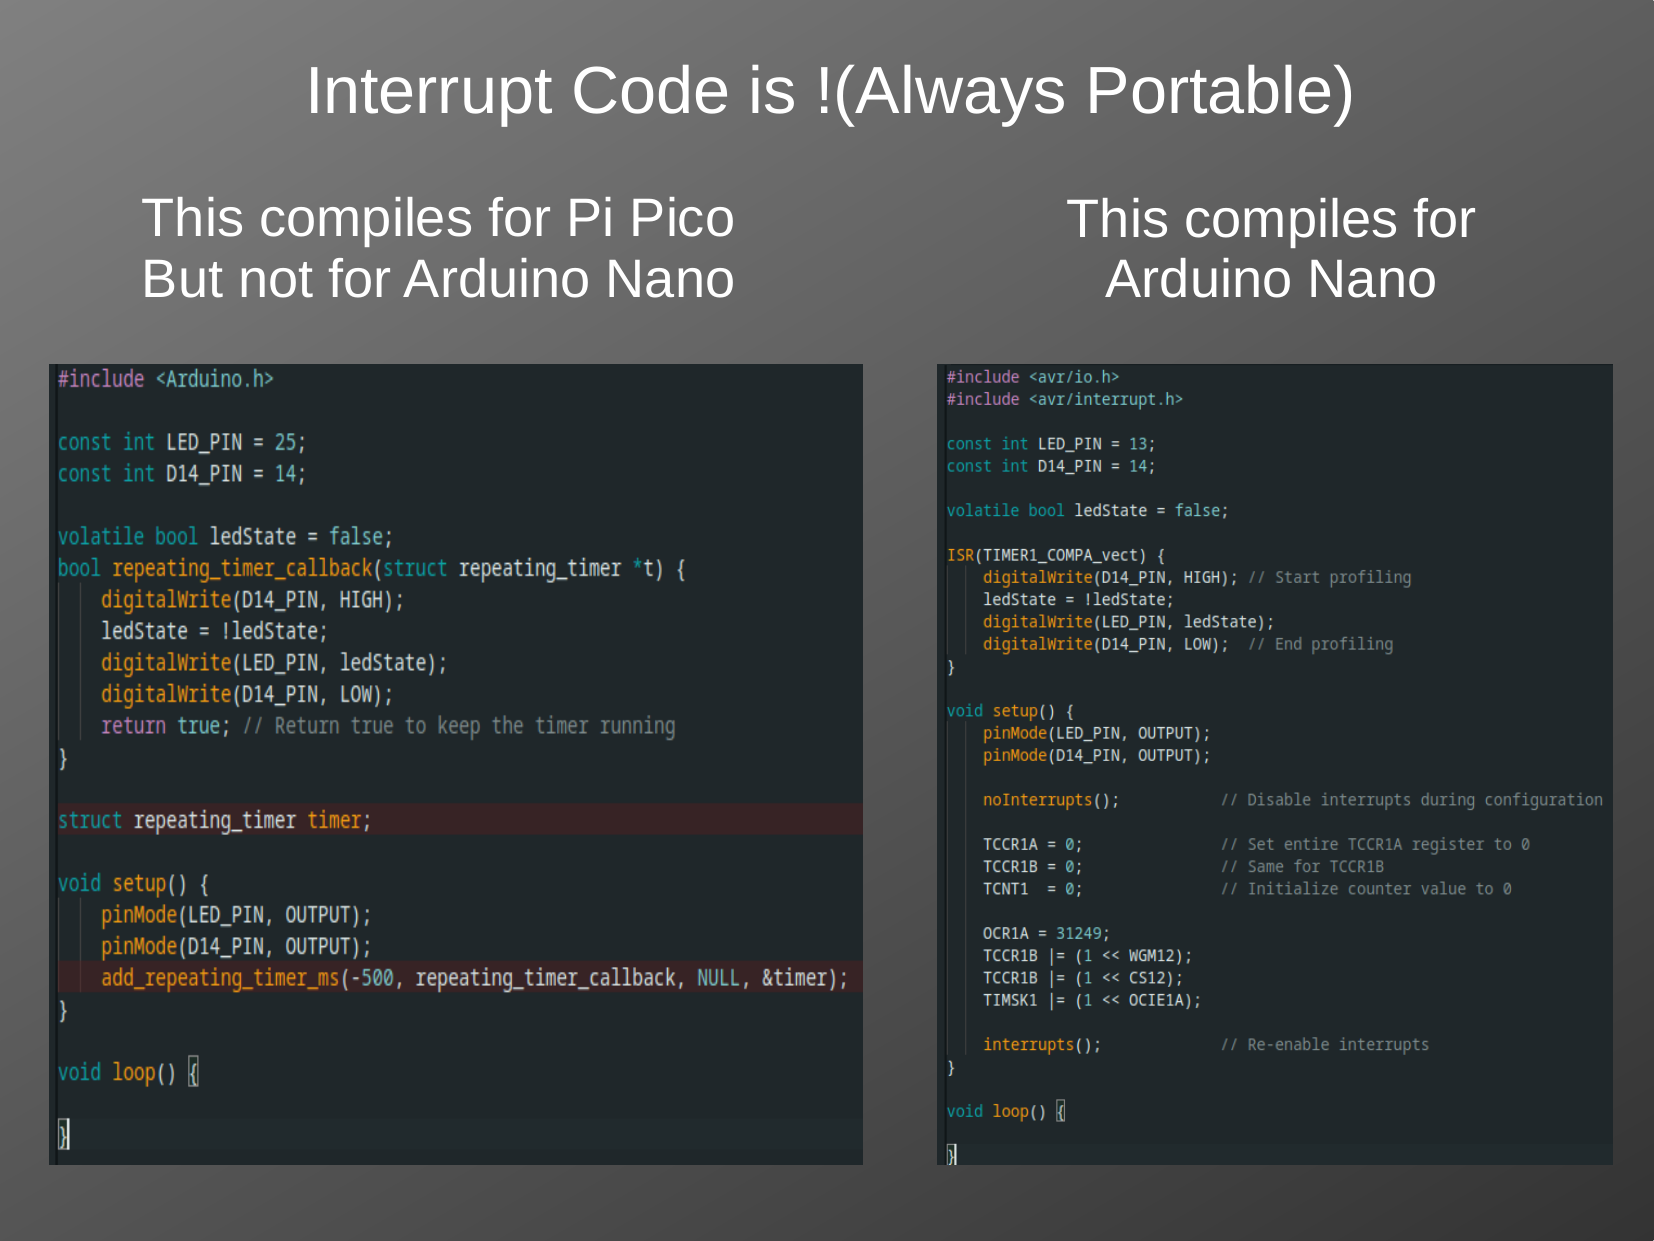

# Interrupt Code is !(Always Portable)
This compiles for Pi Pico
But not for Arduino Nano
This compiles for Arduino Nano